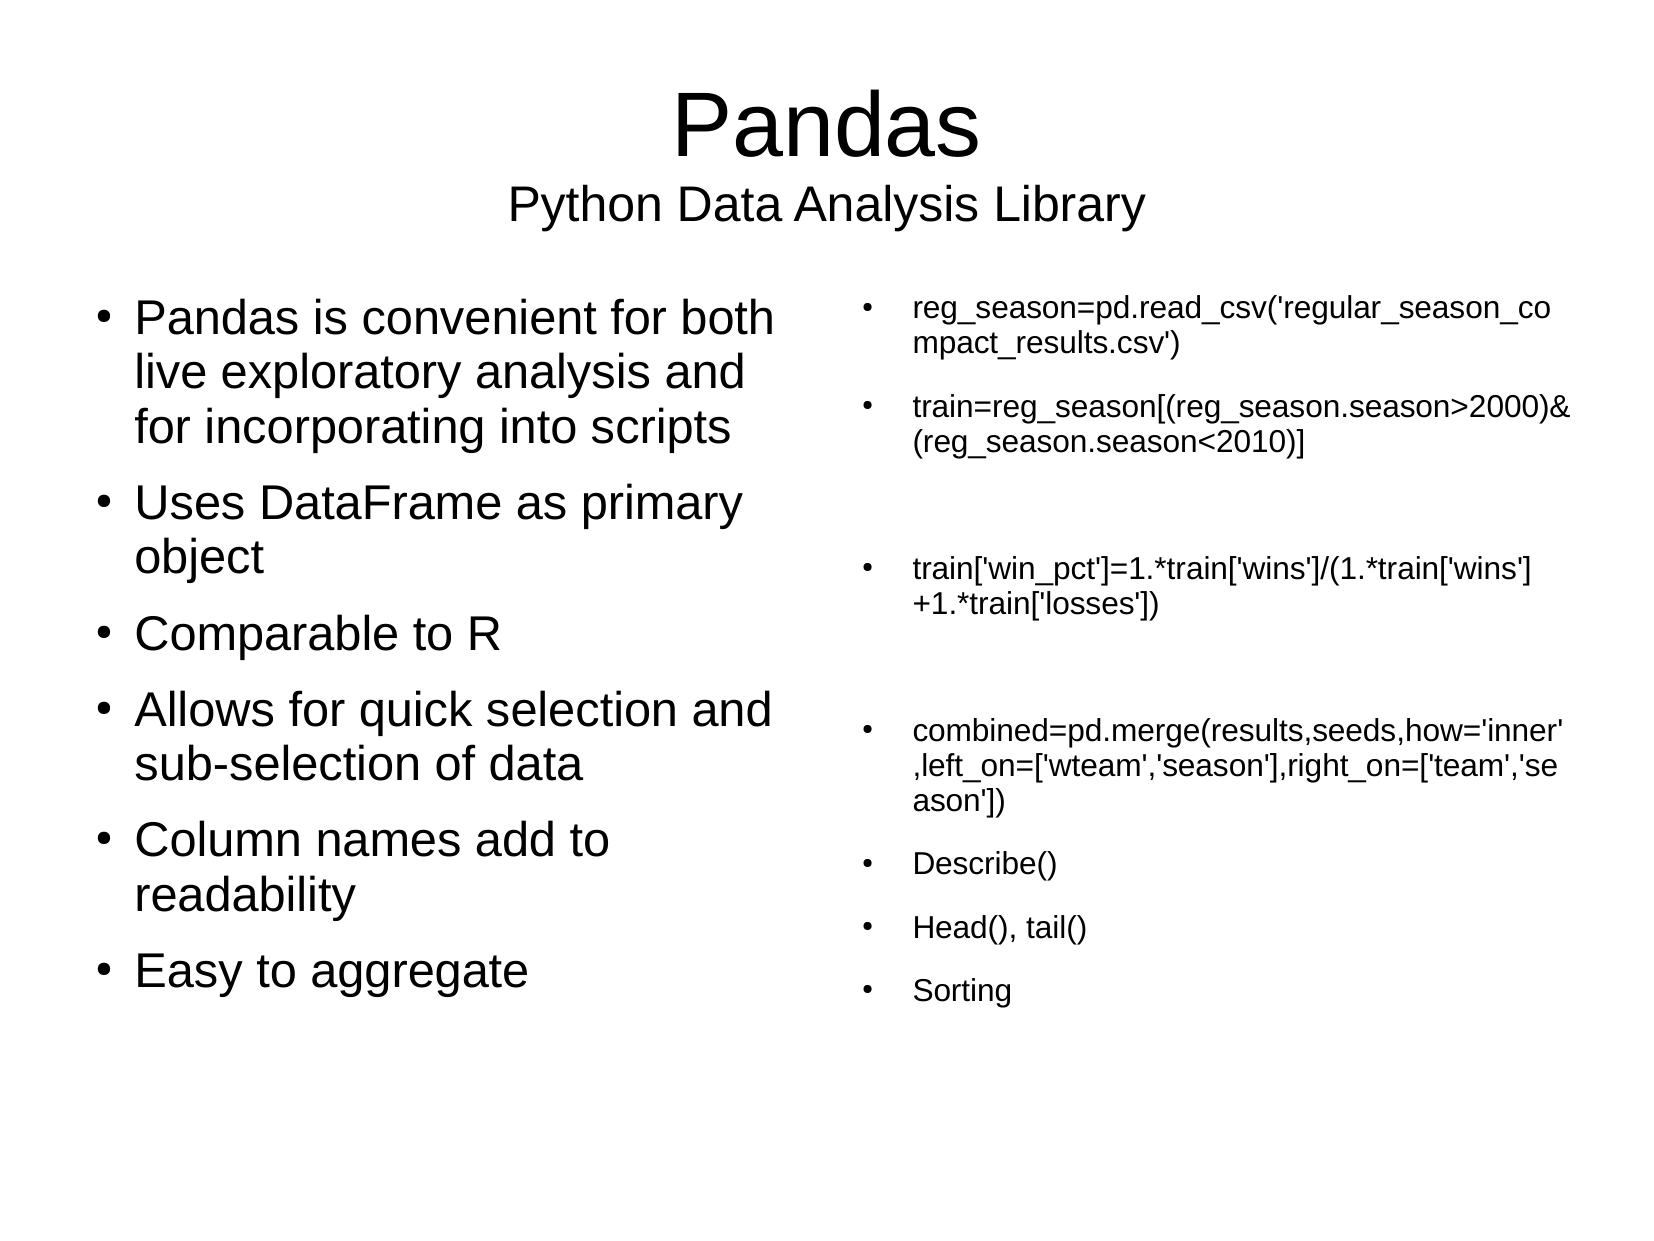

# Pandas Python Data Analysis Library
Pandas is convenient for both live exploratory analysis and for incorporating into scripts
Uses DataFrame as primary object
Comparable to R
Allows for quick selection and sub-selection of data
Column names add to readability
Easy to aggregate
reg_season=pd.read_csv('regular_season_compact_results.csv')
train=reg_season[(reg_season.season>2000)&(reg_season.season<2010)]
train['win_pct']=1.*train['wins']/(1.*train['wins']+1.*train['losses'])
combined=pd.merge(results,seeds,how='inner',left_on=['wteam','season'],right_on=['team','season'])
Describe()
Head(), tail()
Sorting